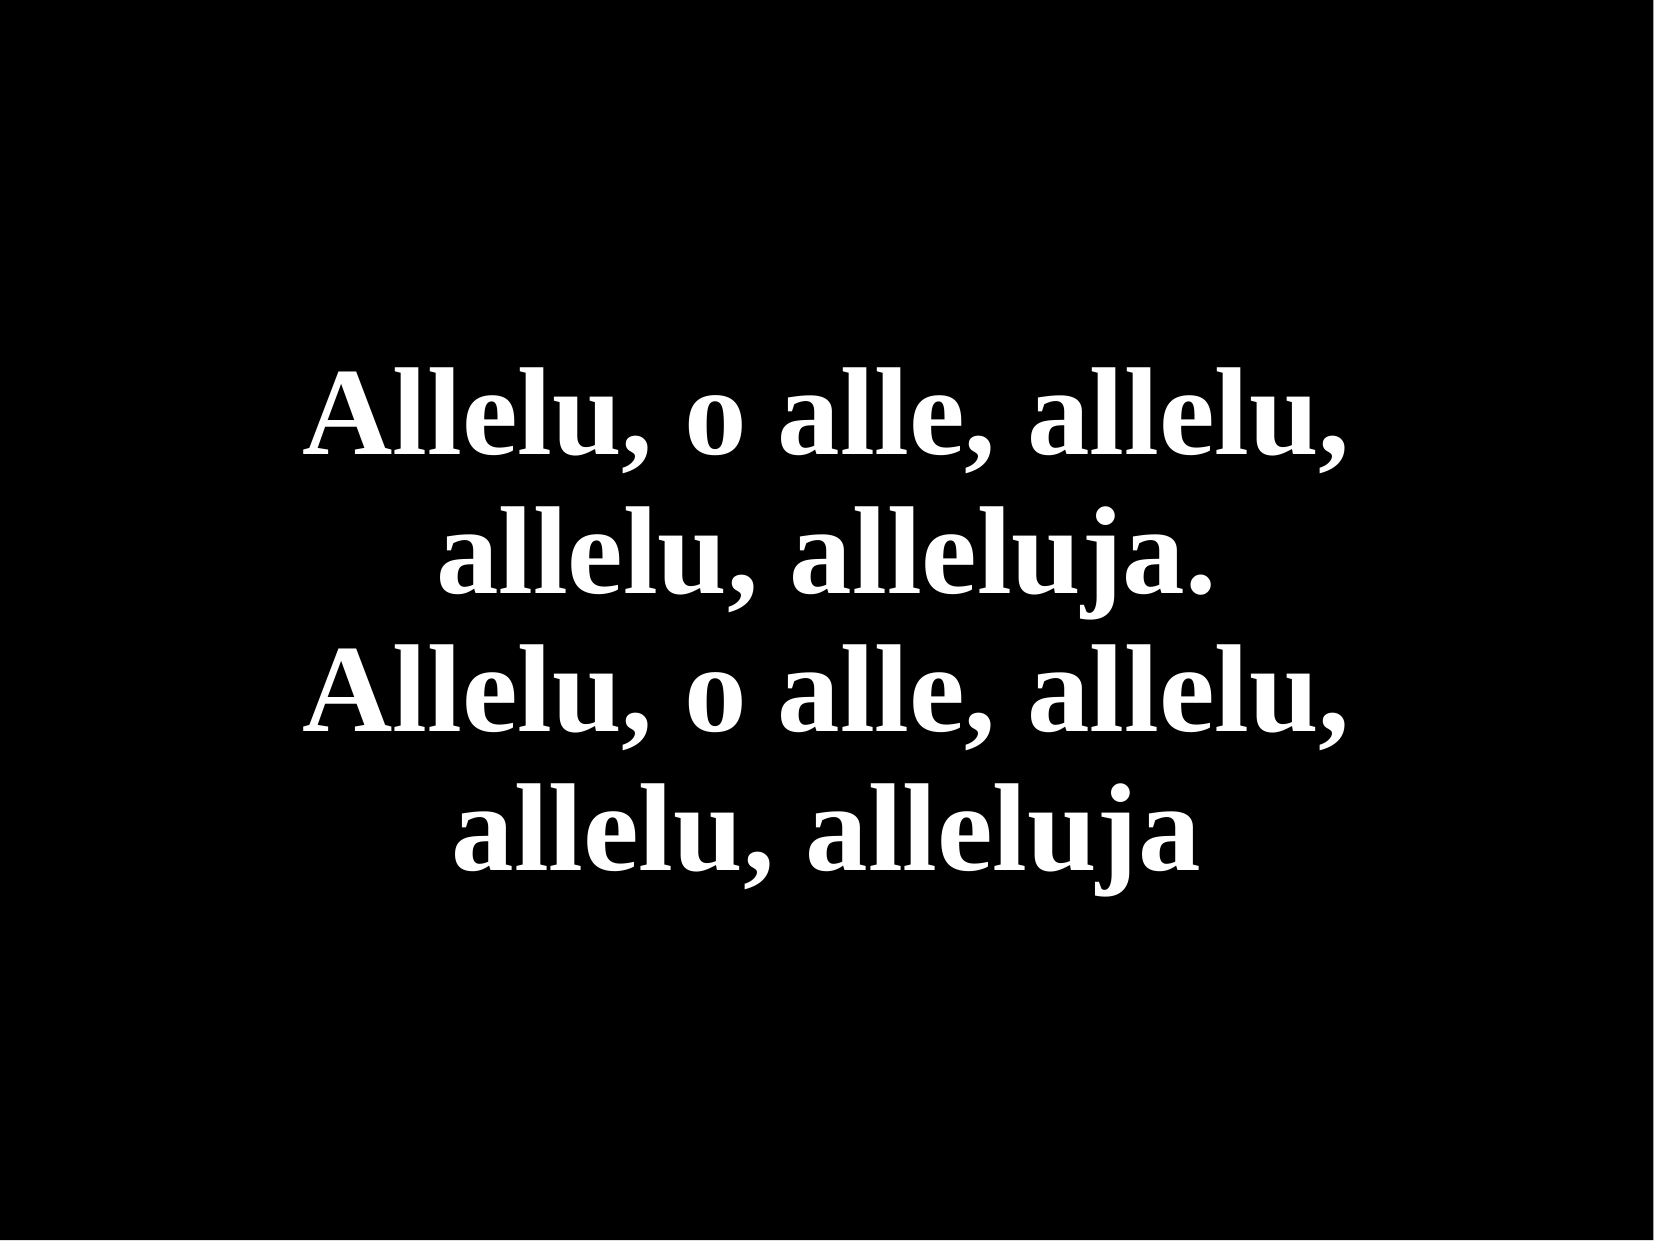

# Allelu, o alle, allelu, allelu, alleluja. Allelu, o alle, allelu, allelu, alleluja